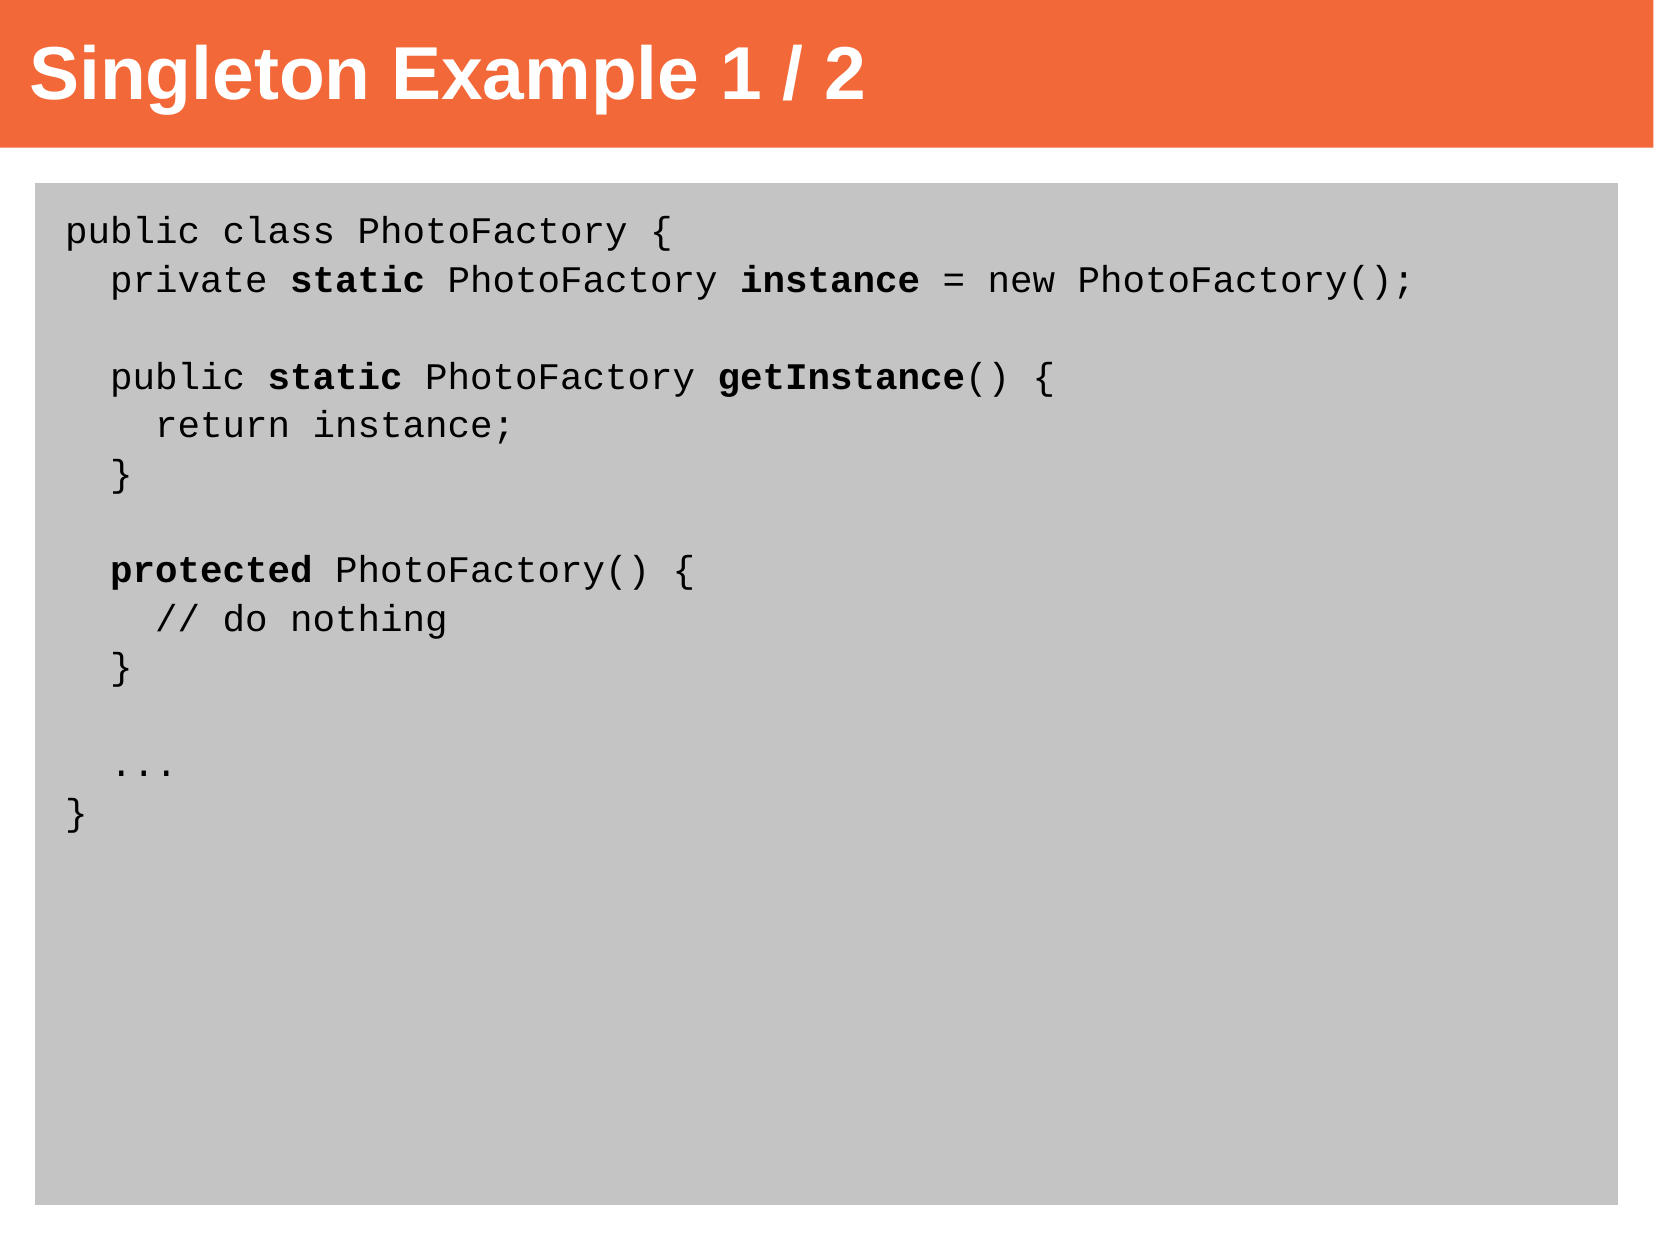

# Singleton Example 1 / 2
public class PhotoFactory {
 private static PhotoFactory instance = new PhotoFactory();
 public static PhotoFactory getInstance() {
 return instance;
 }
 protected PhotoFactory() {
 // do nothing
 }
 ...
}
Advanced Design and Programming
29
© 2018 Dirk Riehle - All Rights Reserved